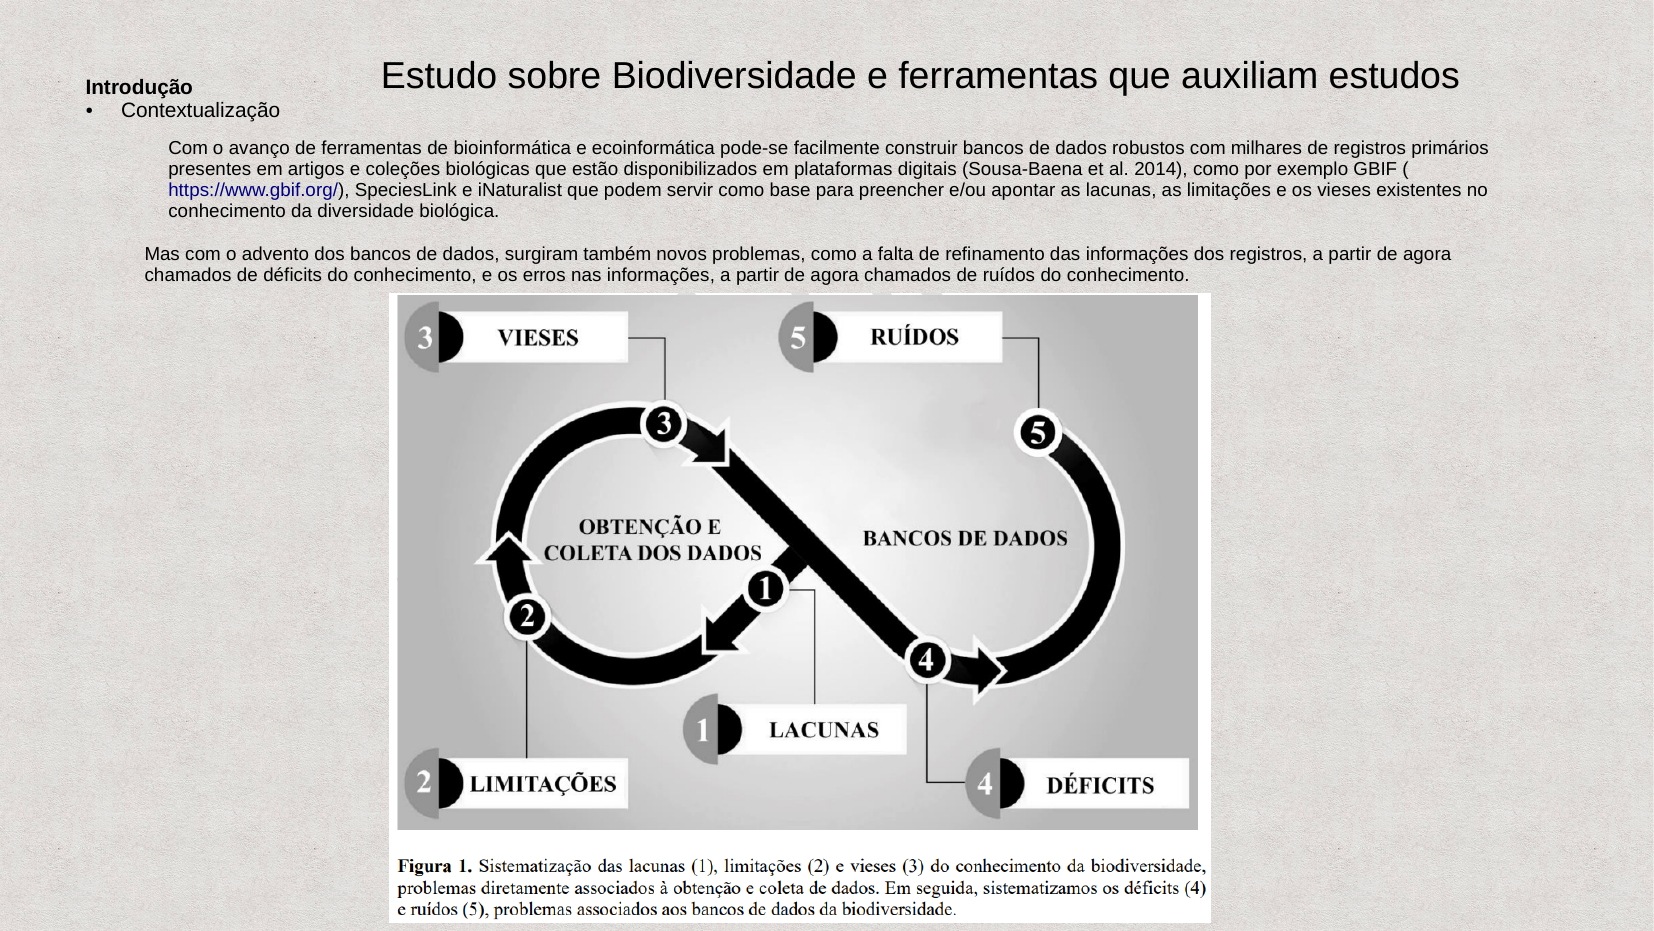

Estudo sobre Biodiversidade e ferramentas que auxiliam estudos
Introdução
Contextualização
Com o avanço de ferramentas de bioinformática e ecoinformática pode-se facilmente construir bancos de dados robustos com milhares de registros primários presentes em artigos e coleções biológicas que estão disponibilizados em plataformas digitais (Sousa-Baena et al. 2014), como por exemplo GBIF (https://www.gbif.org/), SpeciesLink e iNaturalist que podem servir como base para preencher e/ou apontar as lacunas, as limitações e os vieses existentes no conhecimento da diversidade biológica.
Mas com o advento dos bancos de dados, surgiram também novos problemas, como a falta de refinamento das informações dos registros, a partir de agora chamados de déficits do conhecimento, e os erros nas informações, a partir de agora chamados de ruídos do conhecimento.